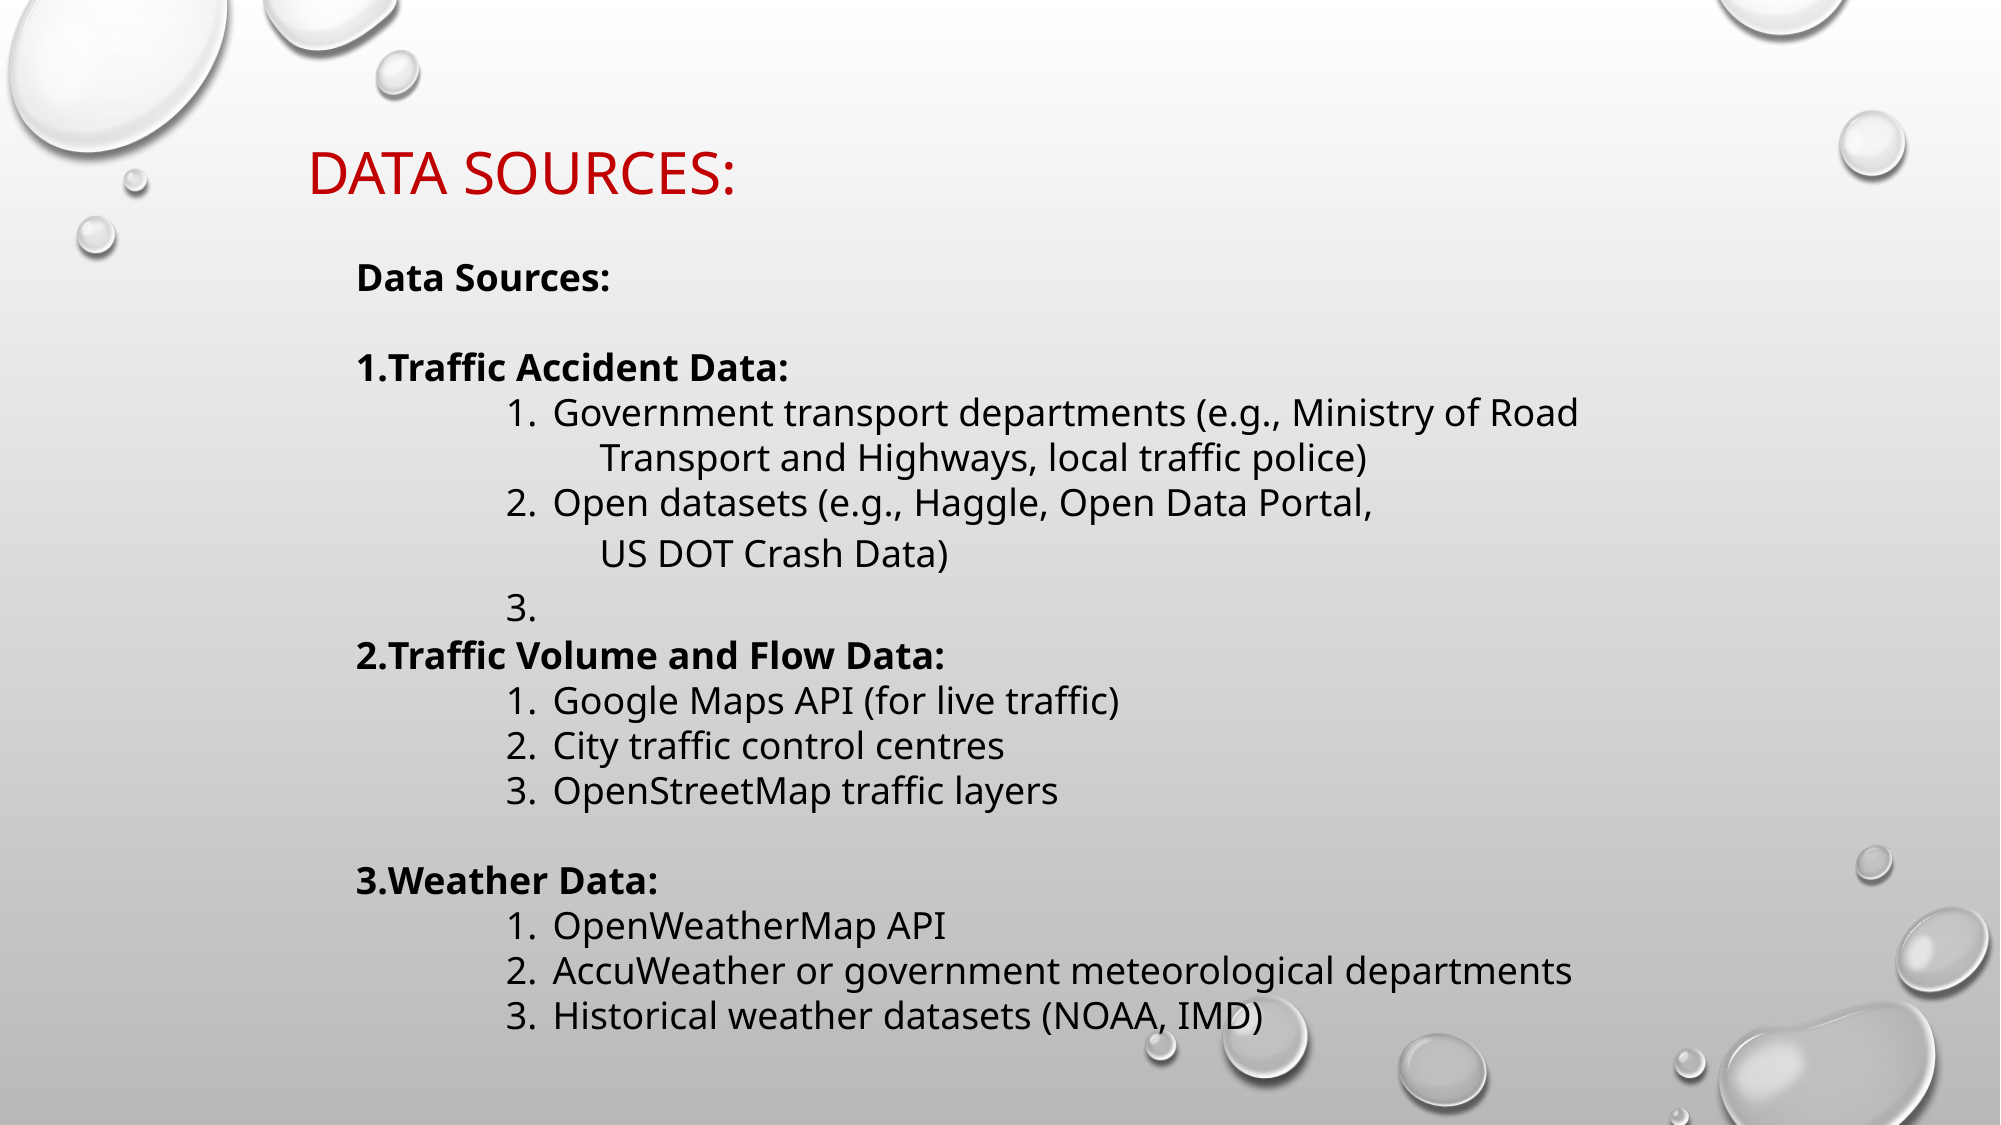

# Data sources:
Data Sources:
Traffic Accident Data:
Government transport departments (e.g., Ministry of Road Transport and Highways, local traffic police)
Open datasets (e.g., Haggle, Open Data Portal, US DOT Crash Data)
Traffic Volume and Flow Data:
Google Maps API (for live traffic)
City traffic control centres
OpenStreetMap traffic layers
Weather Data:
OpenWeatherMap API
AccuWeather or government meteorological departments
Historical weather datasets (NOAA, IMD)